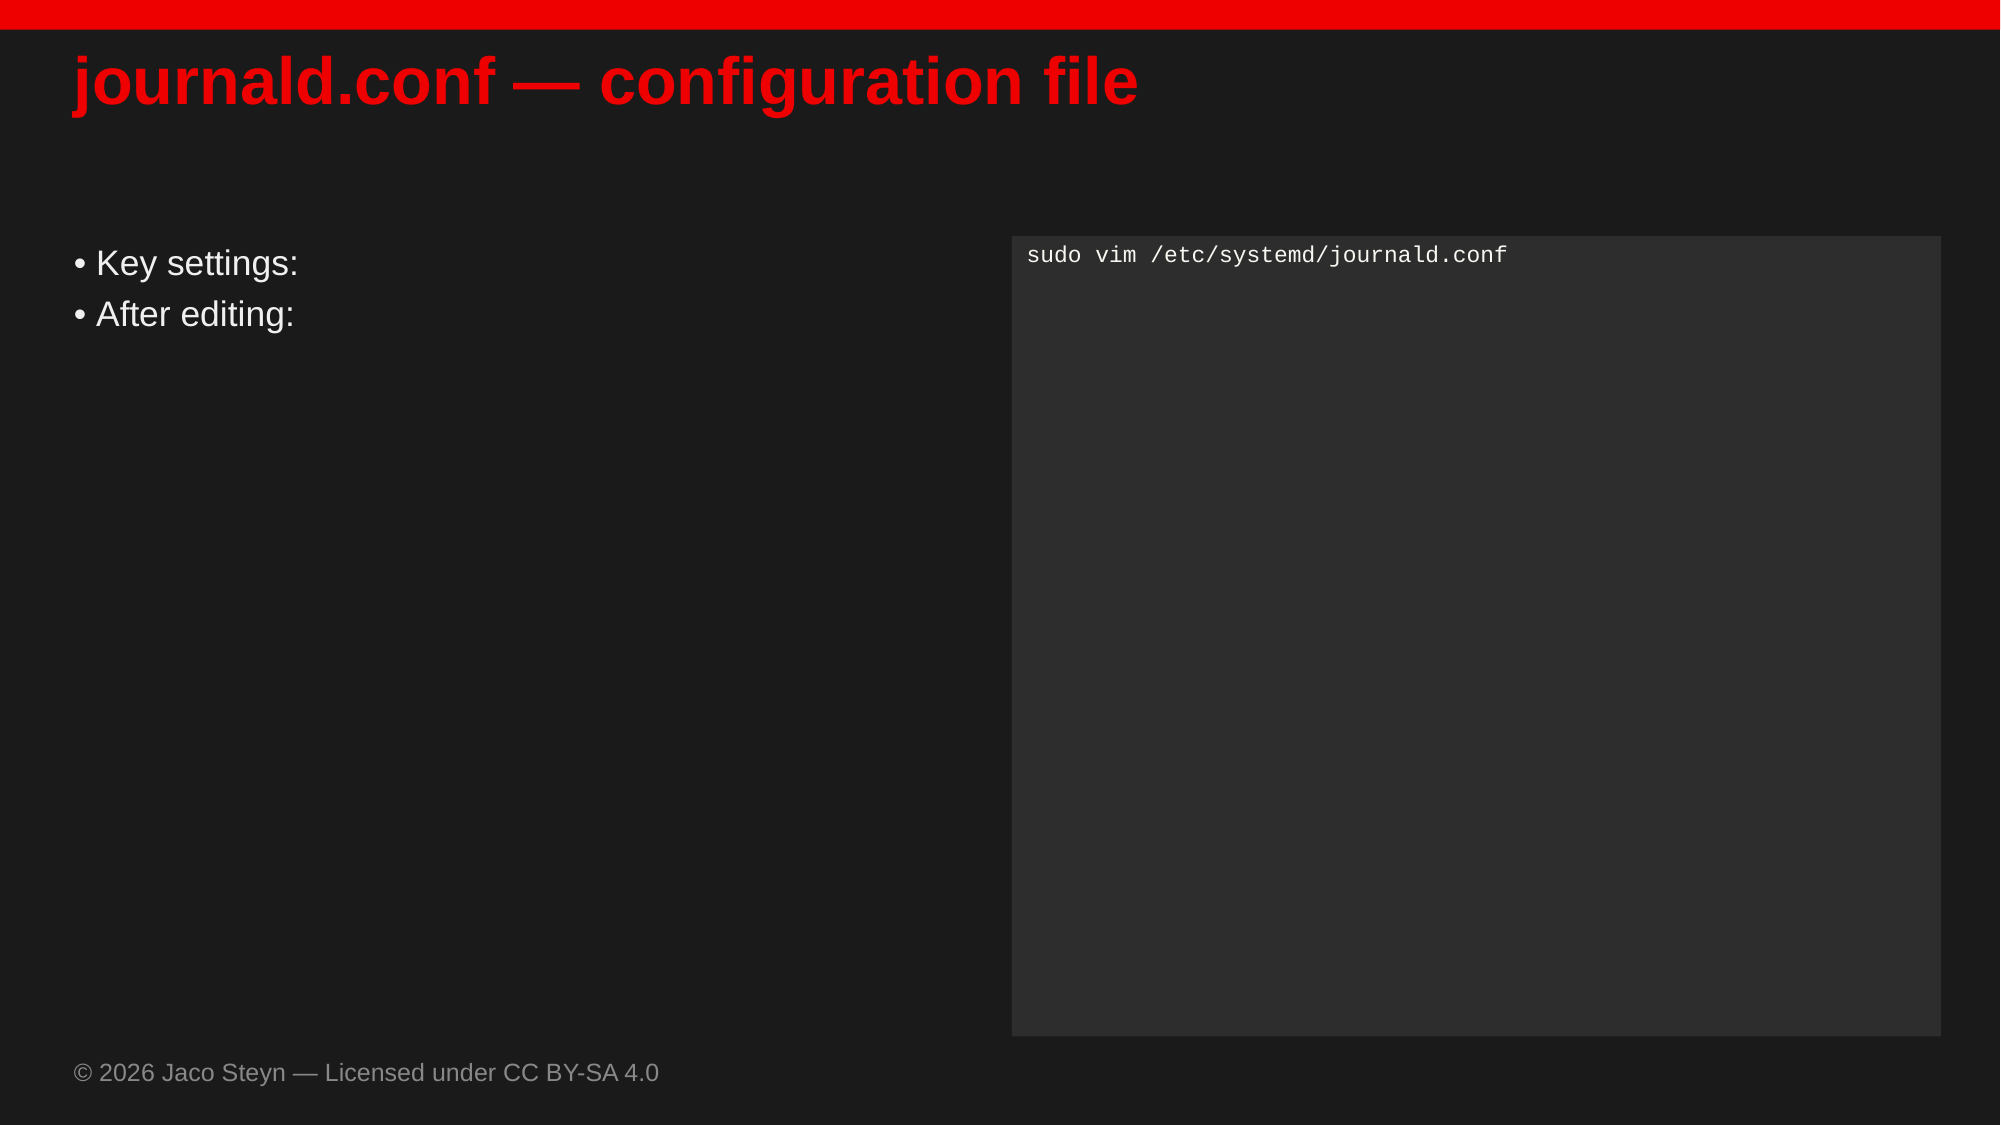

journald.conf — configuration file
• Key settings:
• After editing:
sudo vim /etc/systemd/journald.conf
© 2026 Jaco Steyn — Licensed under CC BY-SA 4.0